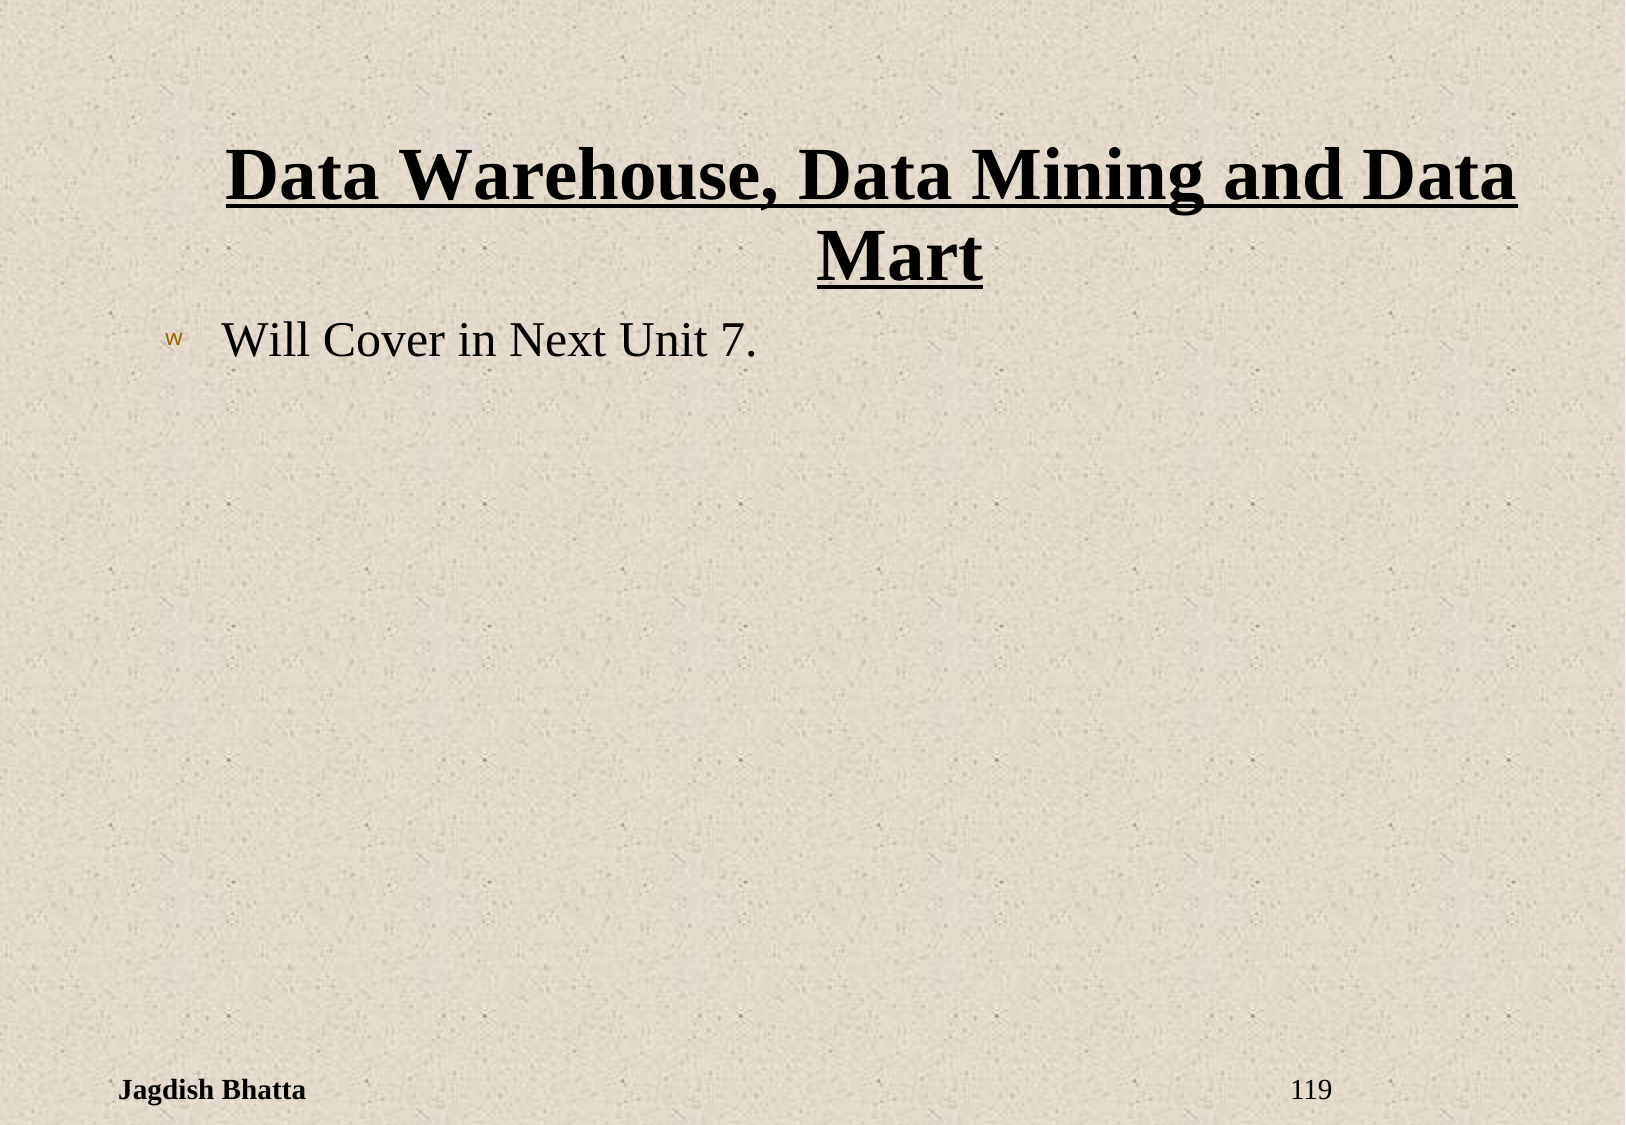

# Data Warehouse, Data Mining and Data Mart
Will Cover in Next Unit 7.
Jagdish Bhatta
118